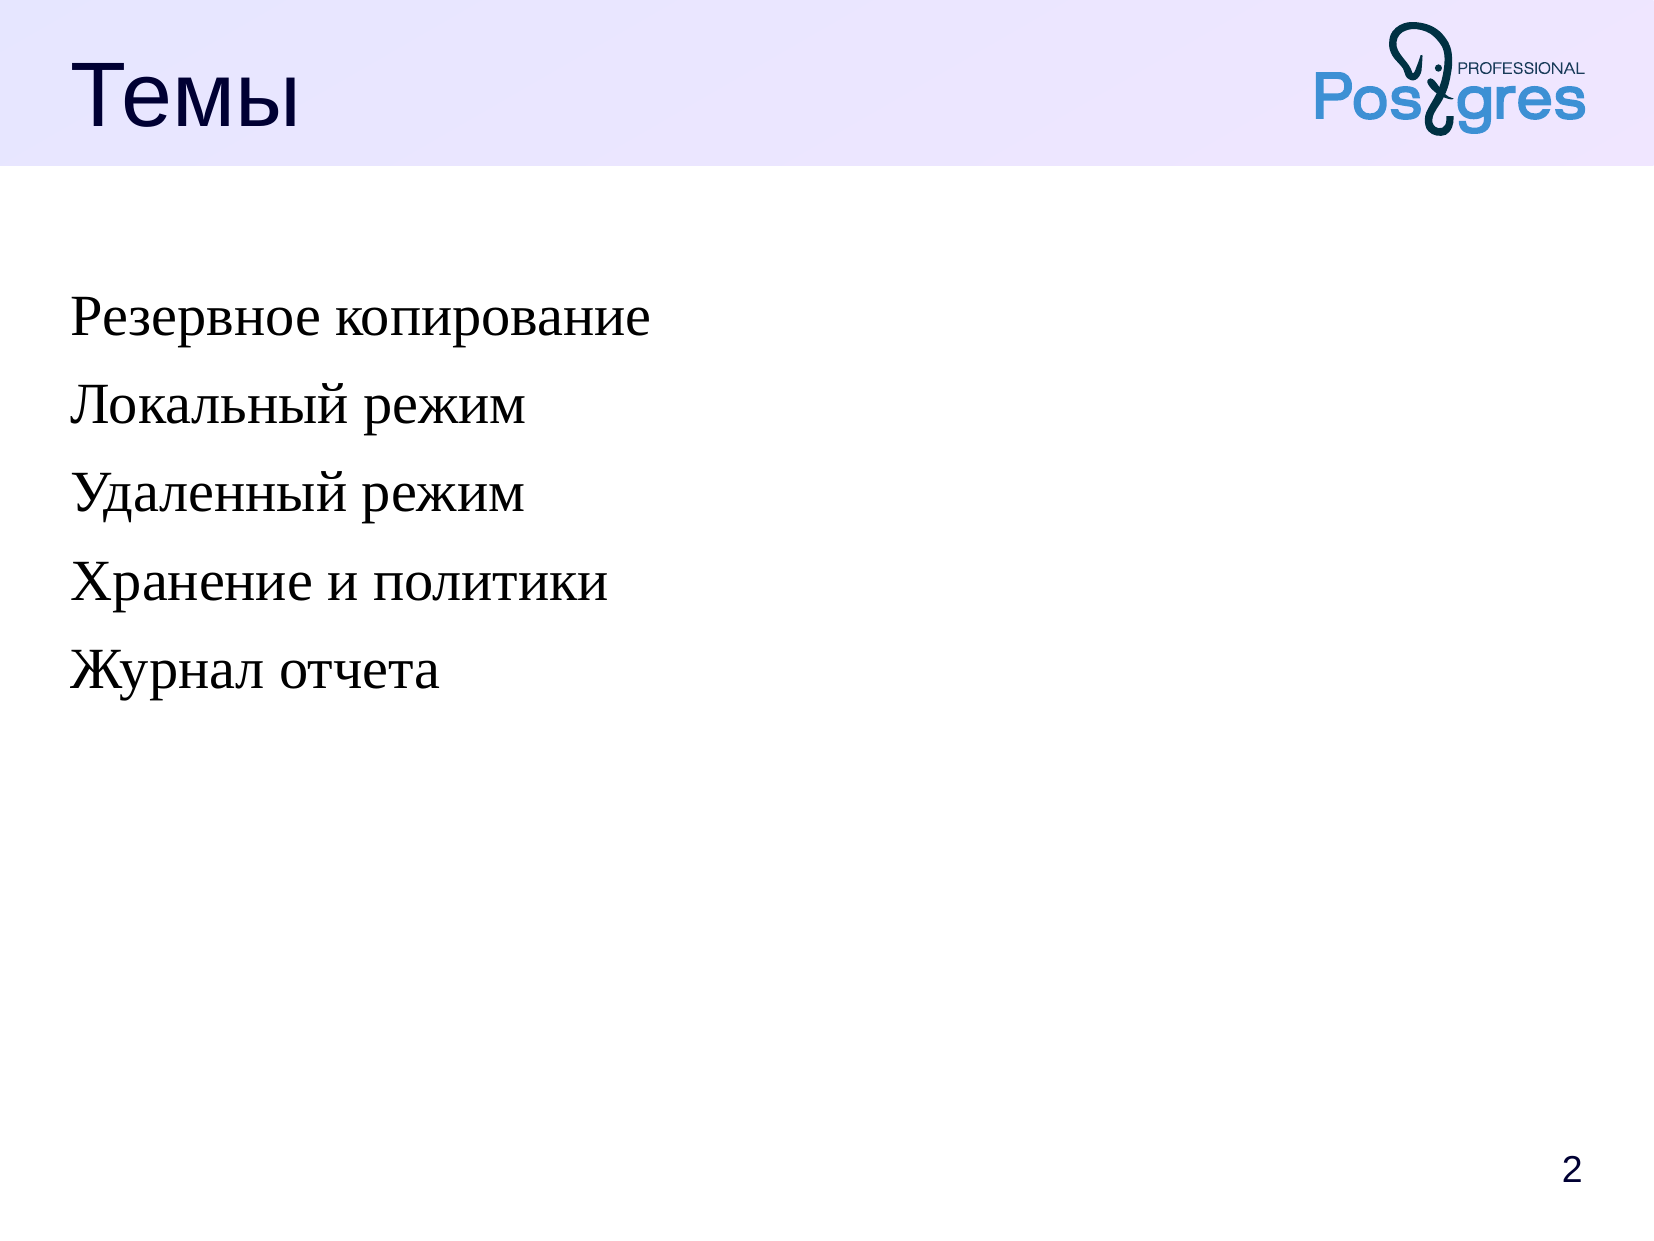

# Темы
Резервное копирование
Локальный режим
Удаленный режим
Хранение и политики
Журнал отчета